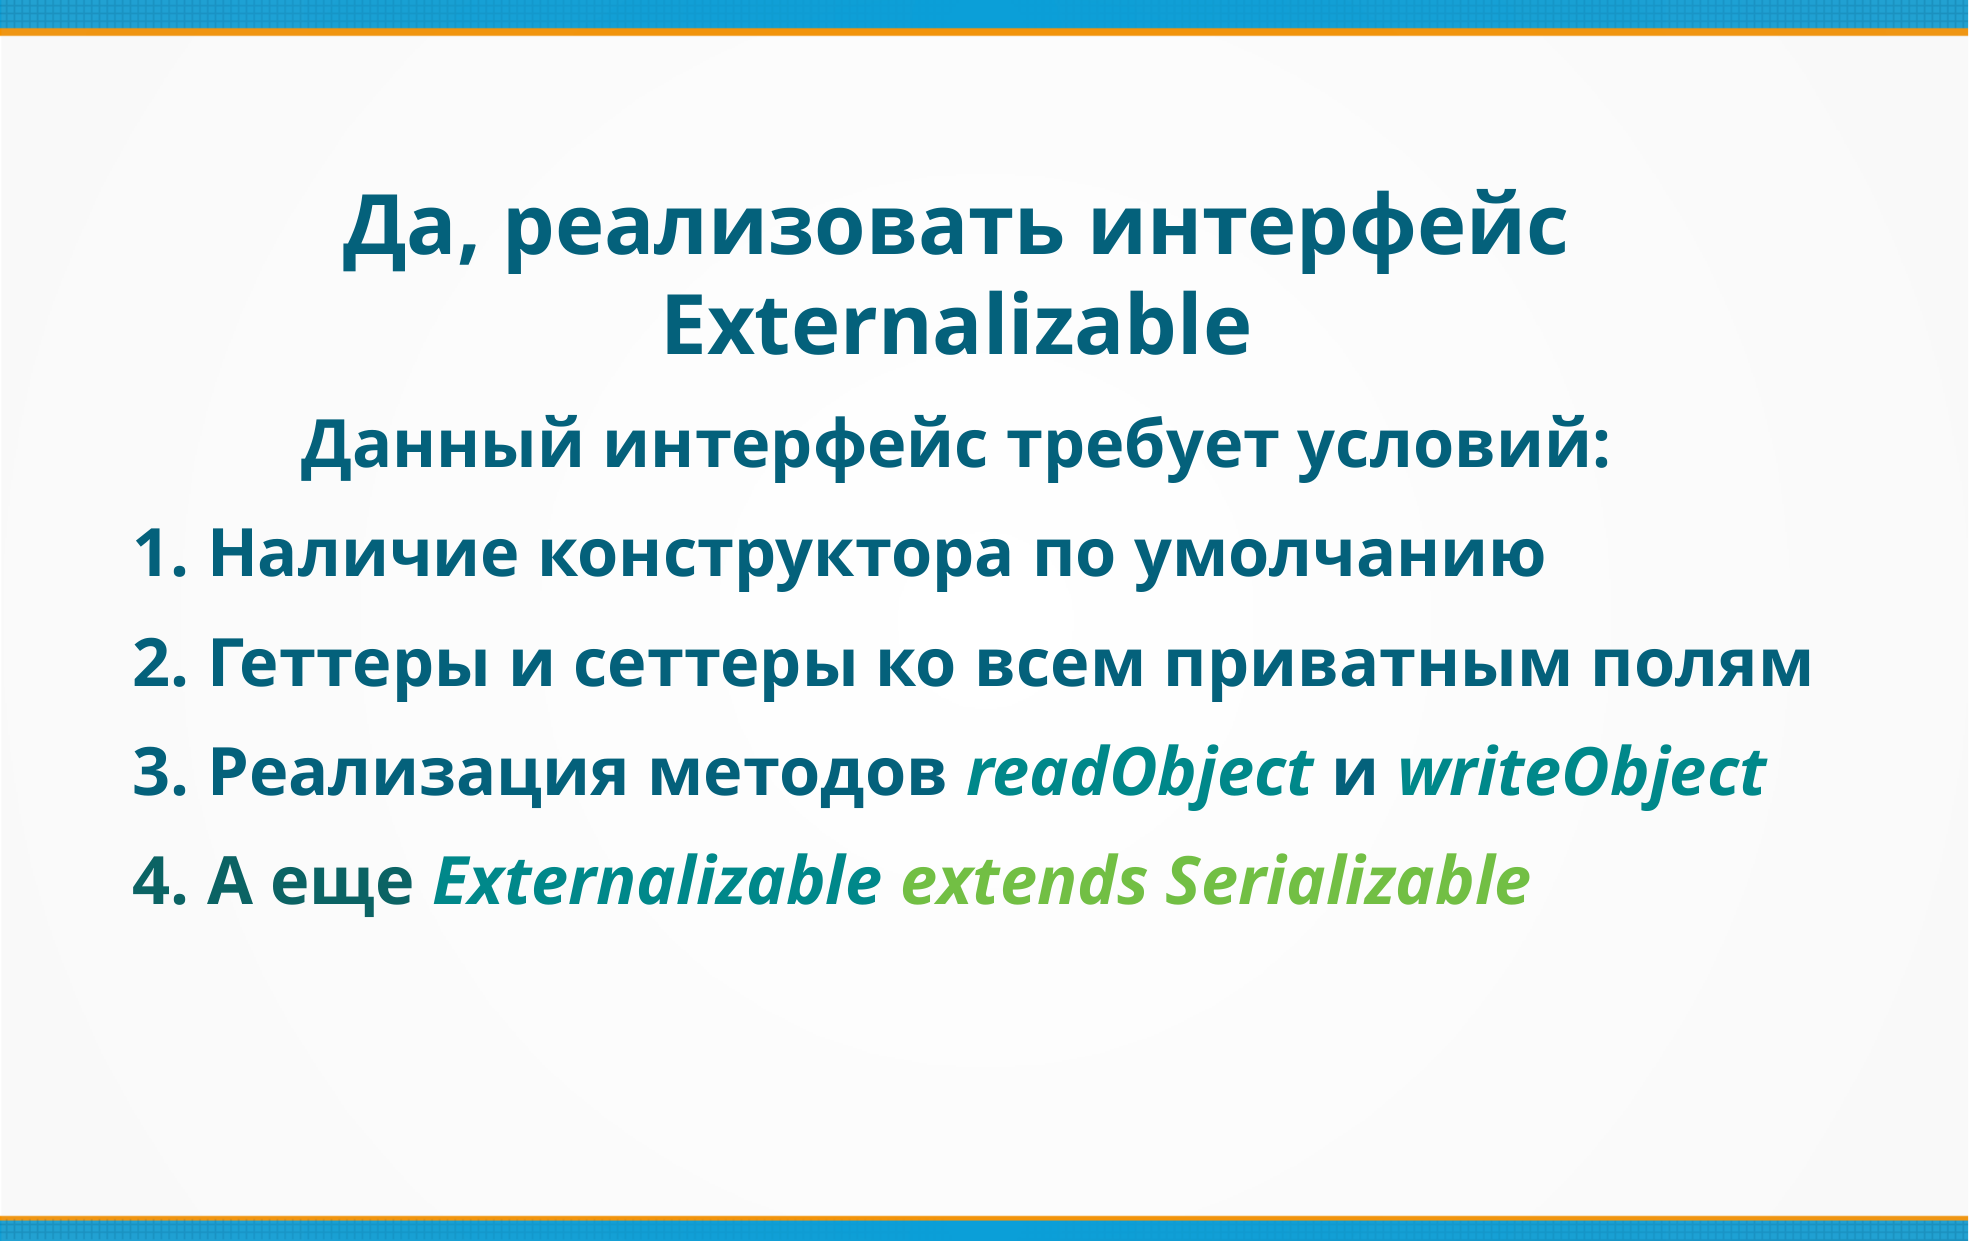

# Да, реализовать интерфейс Externalizable
Данный интерфейс требует условий:
 1. Наличие конструктора по умолчанию
 2. Геттеры и сеттеры ко всем приватным полям
 3. Реализация методов readObject и writeObject
 4. А еще Externalizable extends Serializable